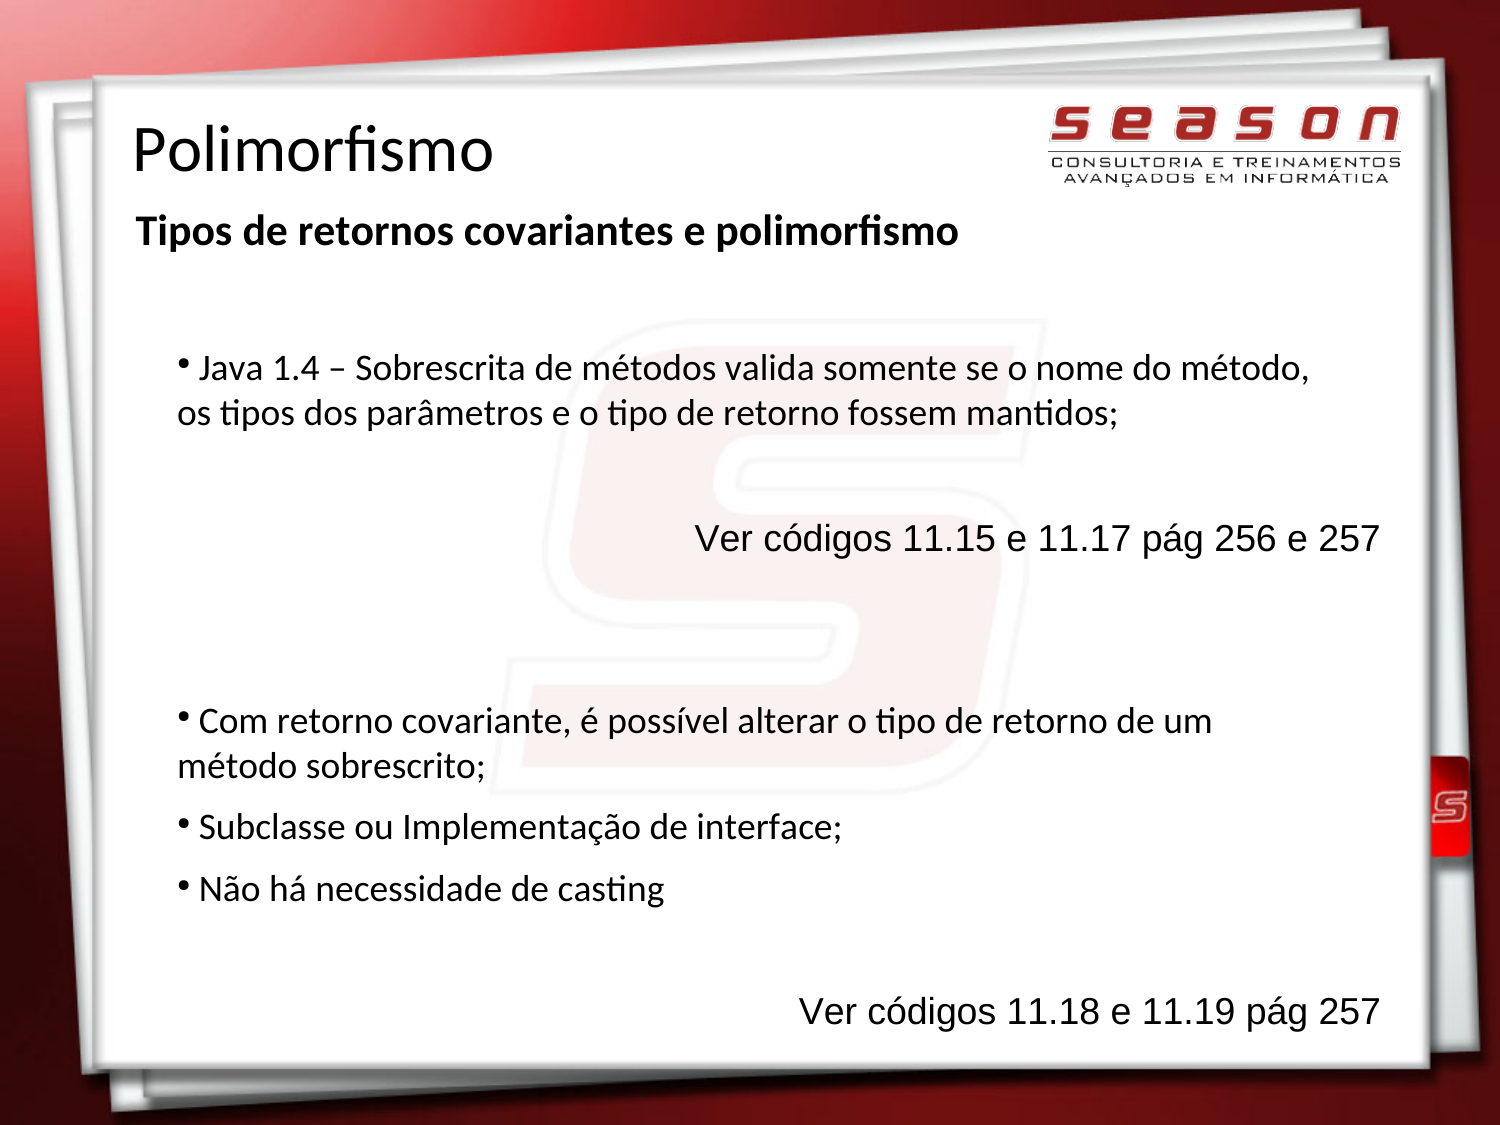

# Polimorfismo
Tipos de retornos covariantes e polimorfismo
 Java 1.4 – Sobrescrita de métodos valida somente se o nome do método, os tipos dos parâmetros e o tipo de retorno fossem mantidos;
 Com retorno covariante, é possível alterar o tipo de retorno de um método sobrescrito;
 Subclasse ou Implementação de interface;
 Não há necessidade de casting
Ver códigos 11.15 e 11.17 pág 256 e 257
Ver códigos 11.18 e 11.19 pág 257